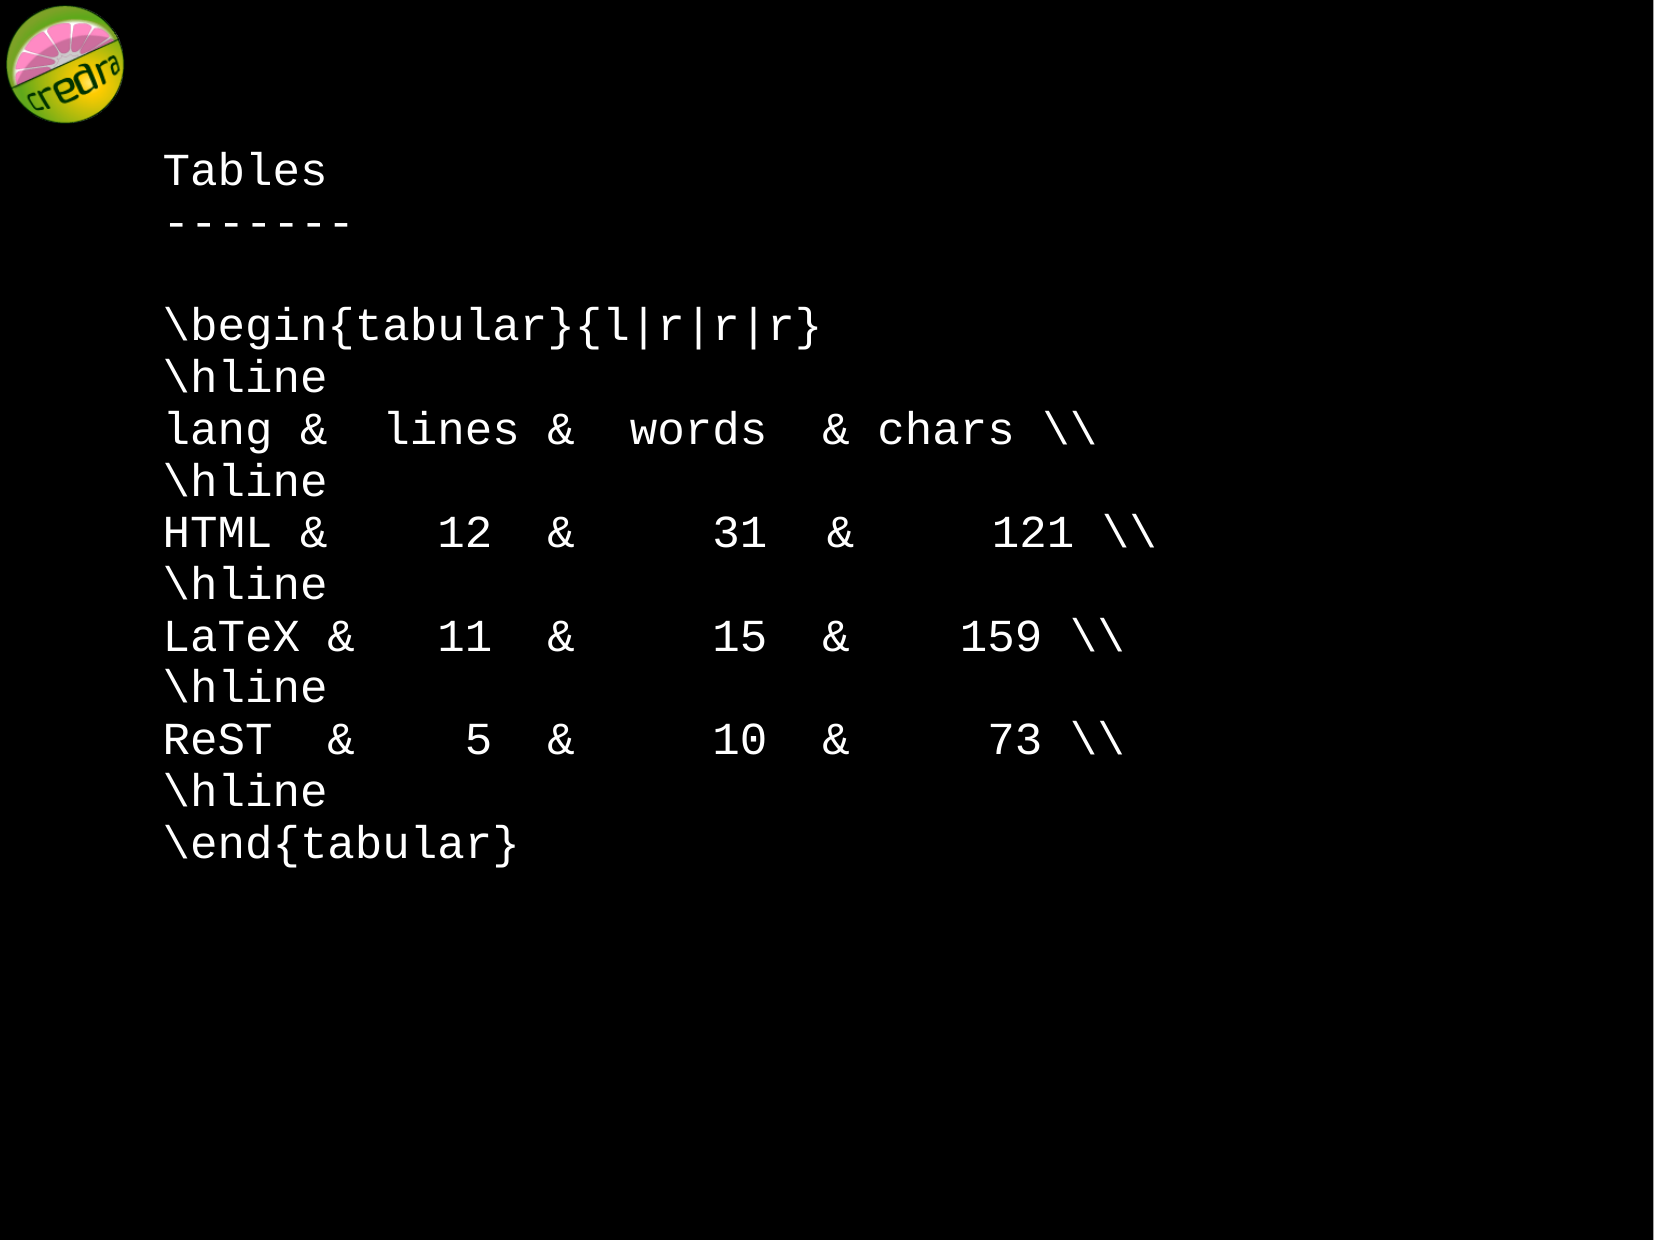

Tables
-------
\begin{tabular}{l|r|r|r}
\hline
lang & lines & words & chars \\
\hline
HTML & 12 & 31	& 121 \\
\hline
LaTeX & 11 & 15 & 159 \\
\hline
ReST & 5 & 10 & 73 \\
\hline
\end{tabular}